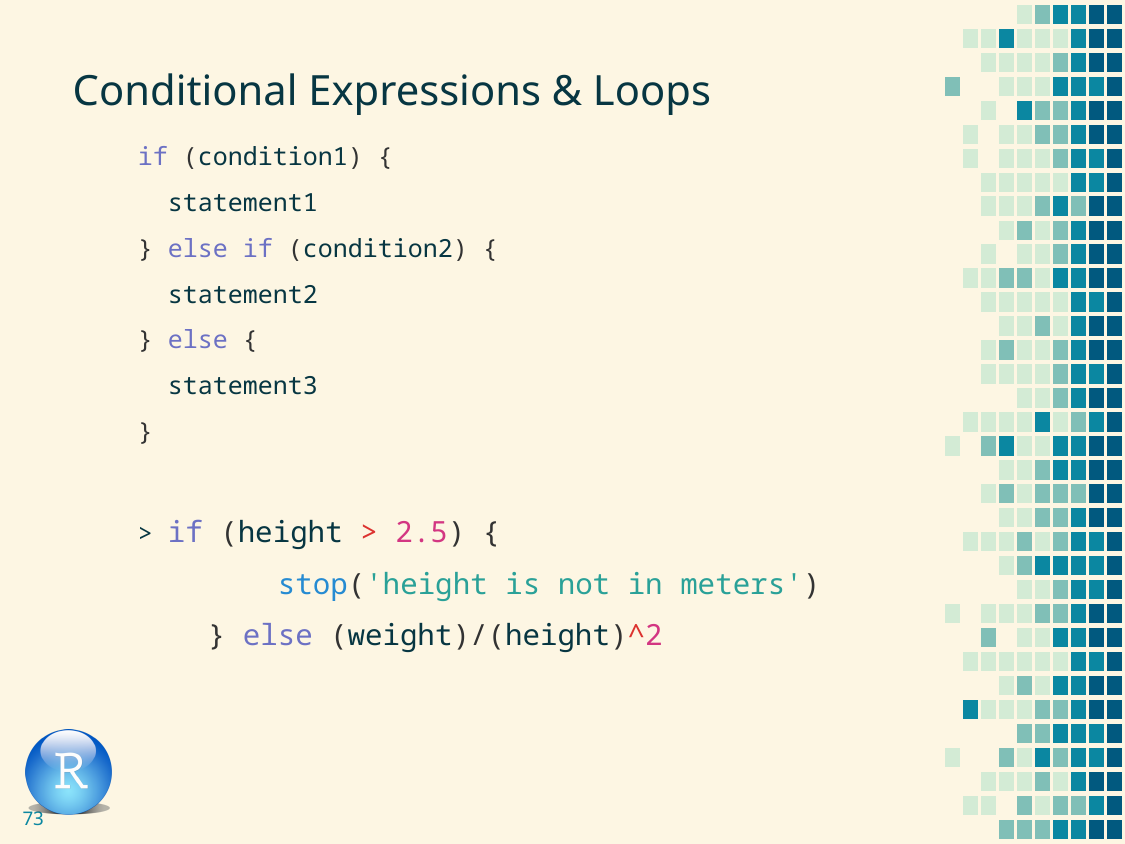

Conditional Expressions & Loops
if (condition1) {
 statement1
} else if (condition2) {
 statement2
} else {
 statement3
}
> if (height > 2.5) {
 stop('height is not in meters')
 } else (weight)/(height)^2